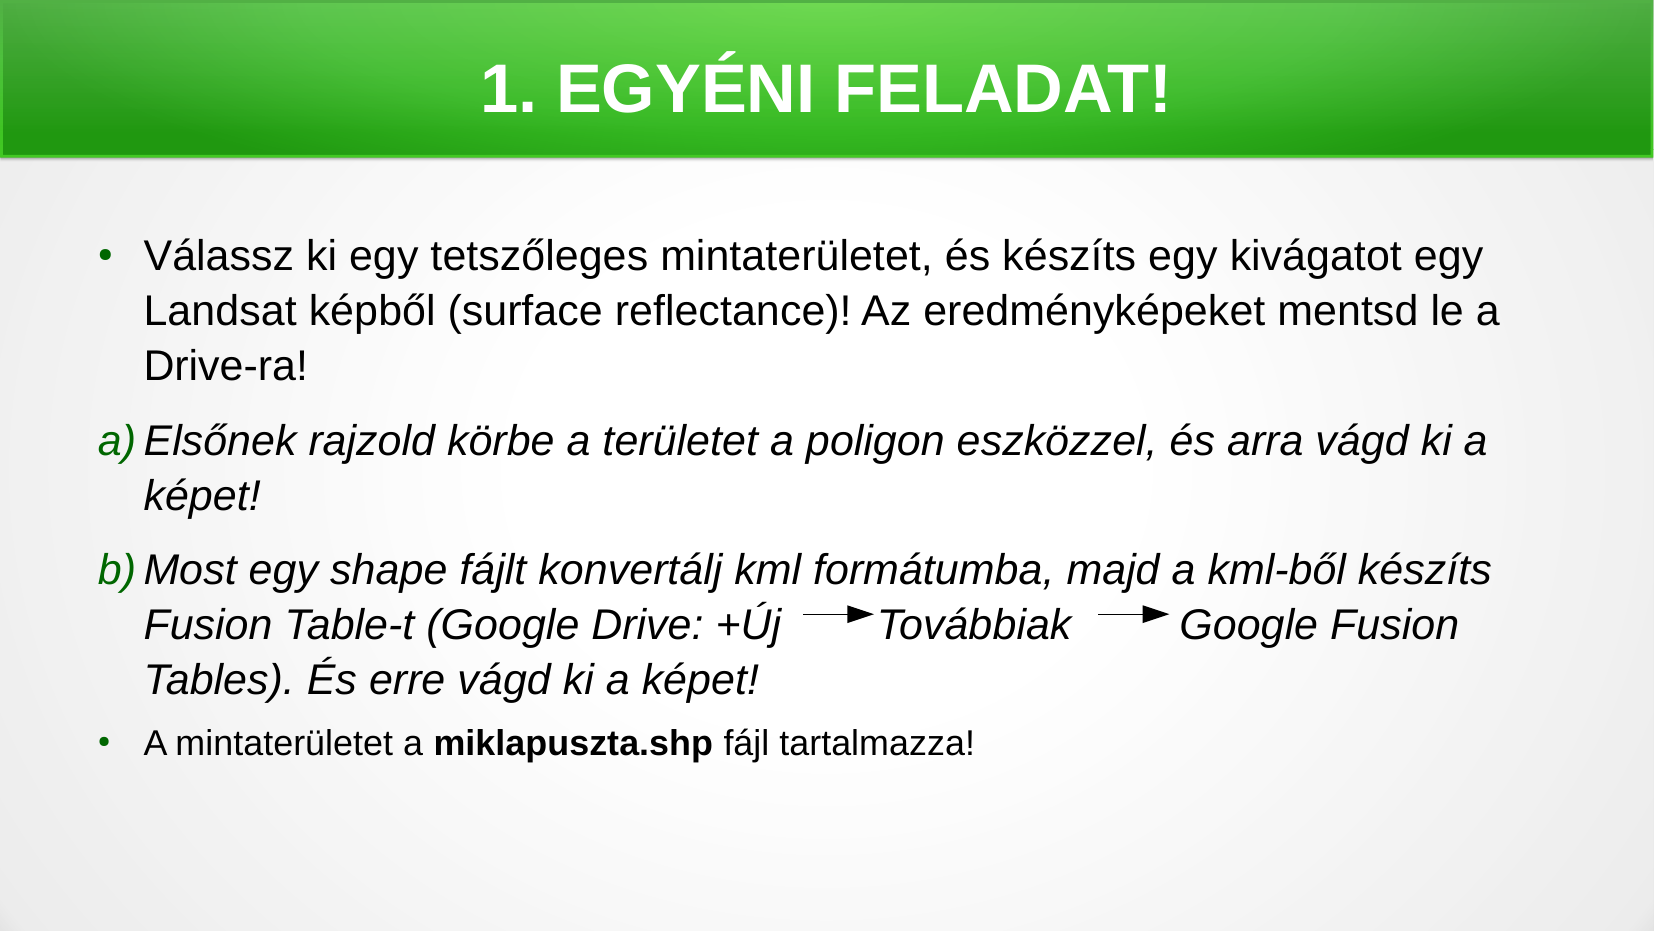

# 1. EGYÉNI FELADAT!
Válassz ki egy tetszőleges mintaterületet, és készíts egy kivágatot egy Landsat képből (surface reflectance)! Az eredményképeket mentsd le a Drive-ra!
Elsőnek rajzold körbe a területet a poligon eszközzel, és arra vágd ki a képet!
Most egy shape fájlt konvertálj kml formátumba, majd a kml-ből készíts Fusion Table-t (Google Drive: +Új Továbbiak Google Fusion Tables). És erre vágd ki a képet!
A mintaterületet a miklapuszta.shp fájl tartalmazza!